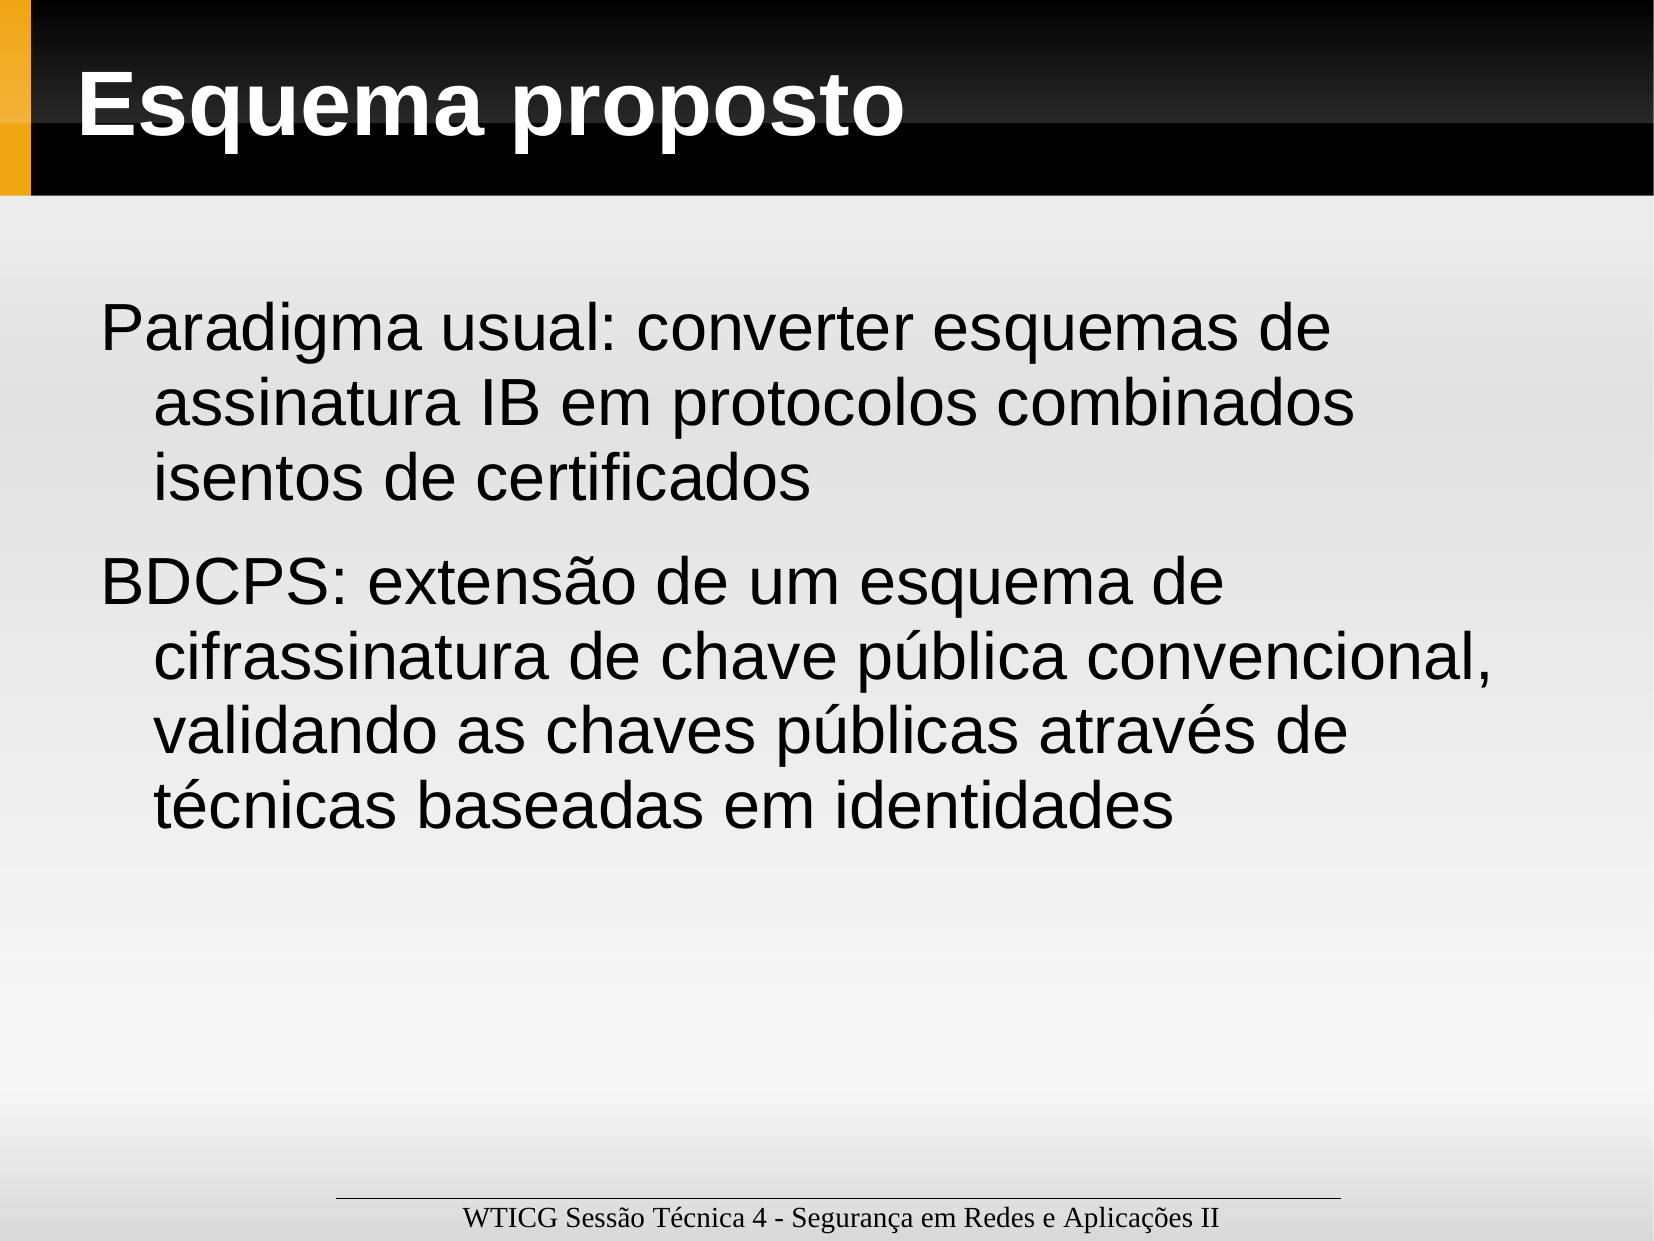

# Esquema proposto
Paradigma usual: converter esquemas de assinatura IB em protocolos combinados isentos de certificados
BDCPS: extensão de um esquema de cifrassinatura de chave pública convencional, validando as chaves públicas através de técnicas baseadas em identidades
WTICG Sessão Técnica 4 - Segurança em Redes e Aplicações II